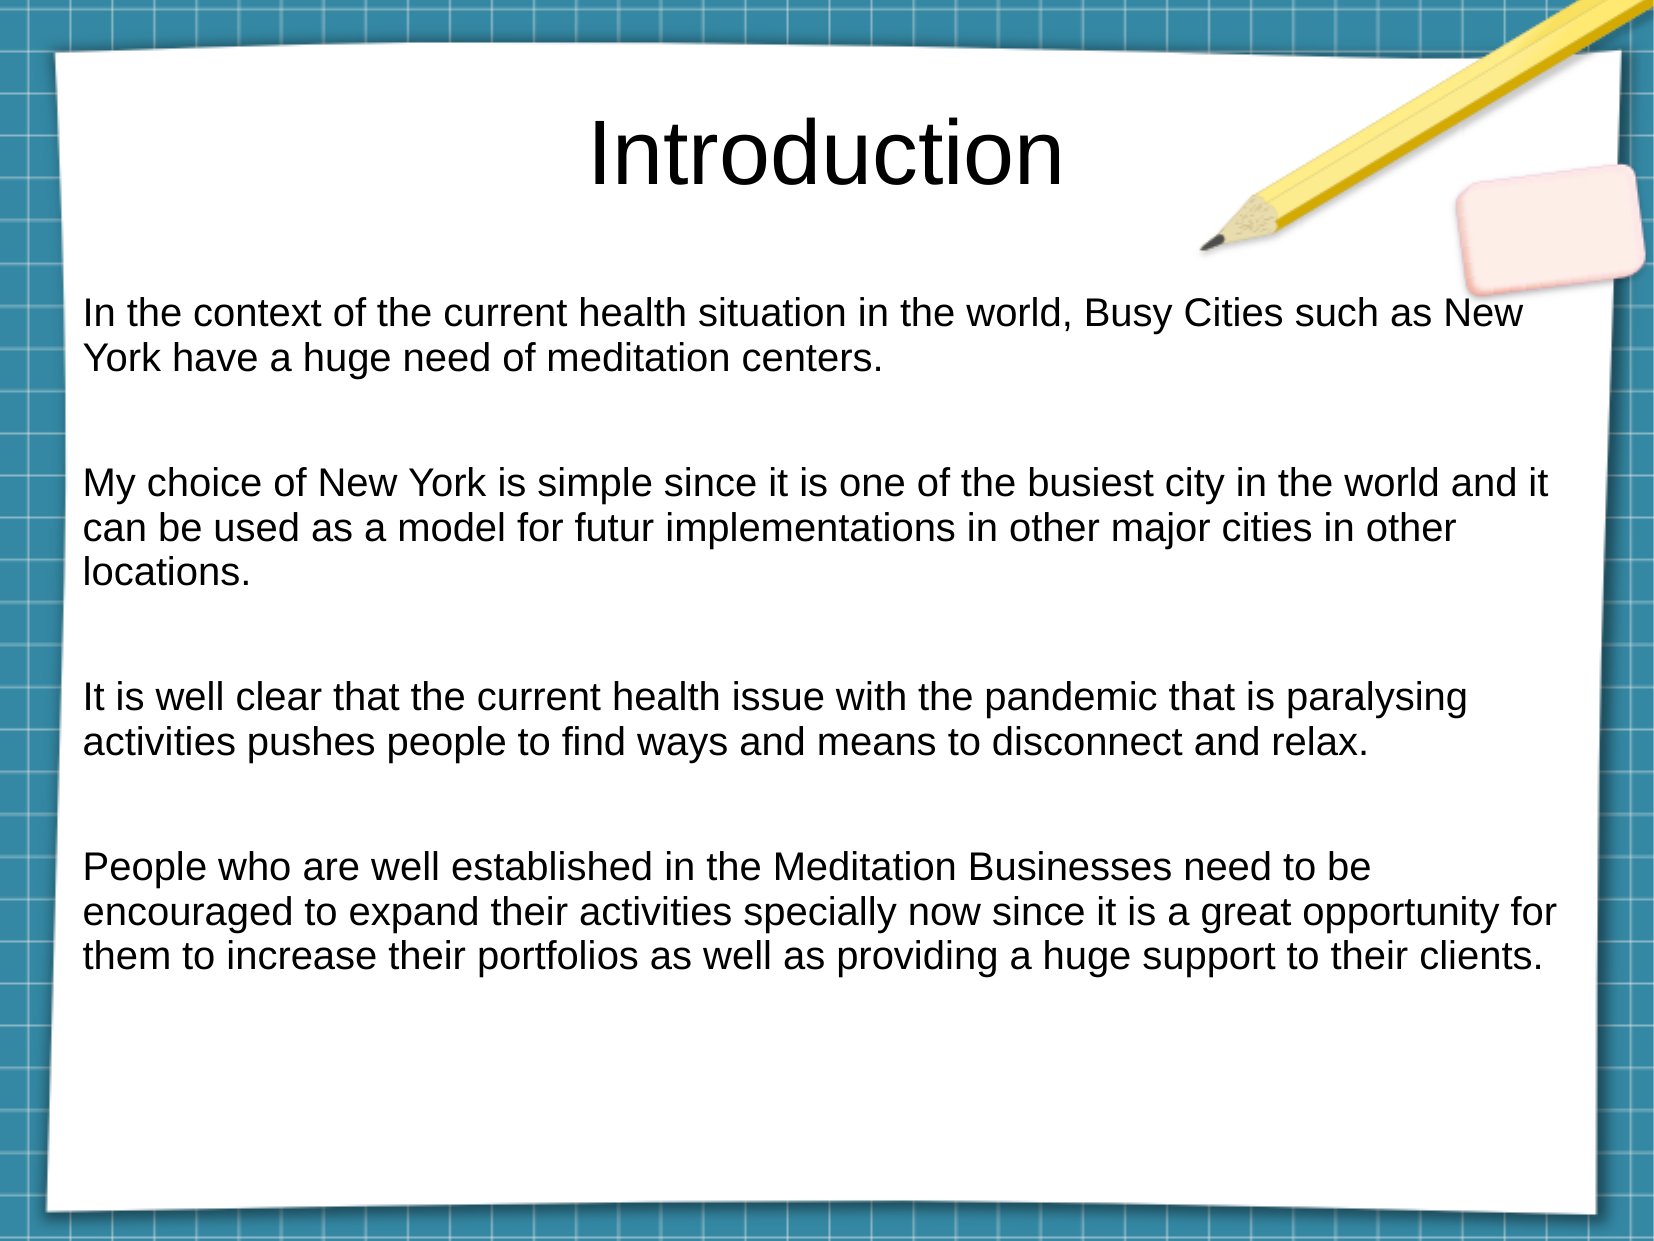

# Introduction
In the context of the current health situation in the world, Busy Cities such as New York have a huge need of meditation centers.
My choice of New York is simple since it is one of the busiest city in the world and it can be used as a model for futur implementations in other major cities in other locations.
It is well clear that the current health issue with the pandemic that is paralysing activities pushes people to find ways and means to disconnect and relax.
People who are well established in the Meditation Businesses need to be encouraged to expand their activities specially now since it is a great opportunity for them to increase their portfolios as well as providing a huge support to their clients.